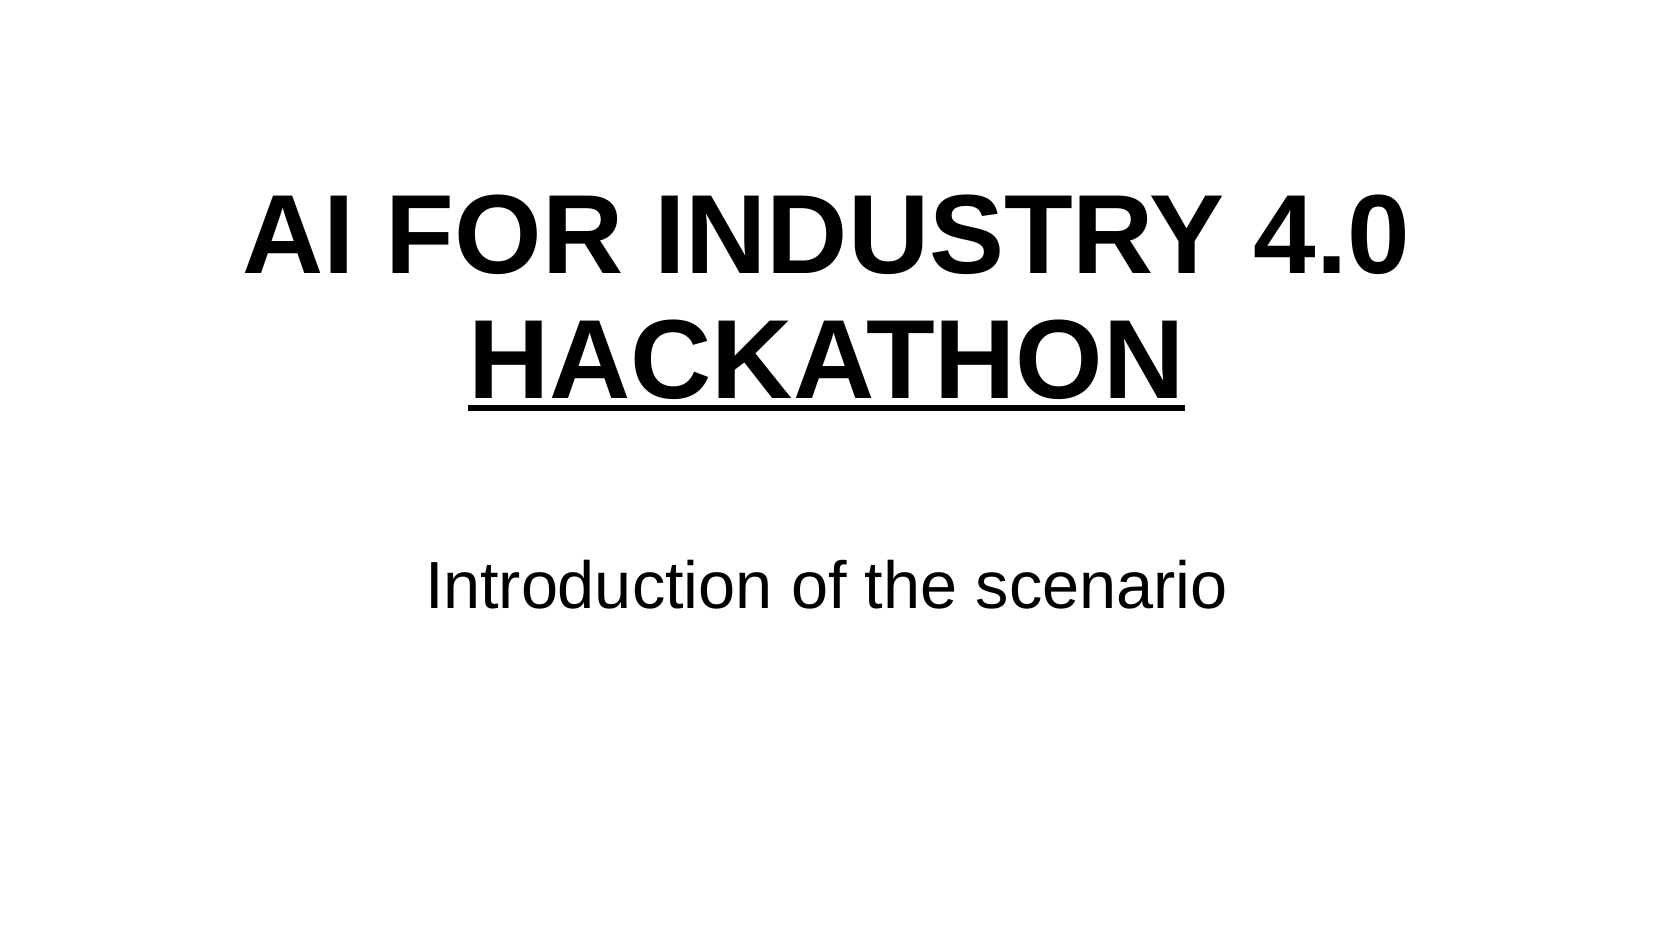

# AI FOR INDUSTRY 4.0
HACKATHON
Introduction of the scenario